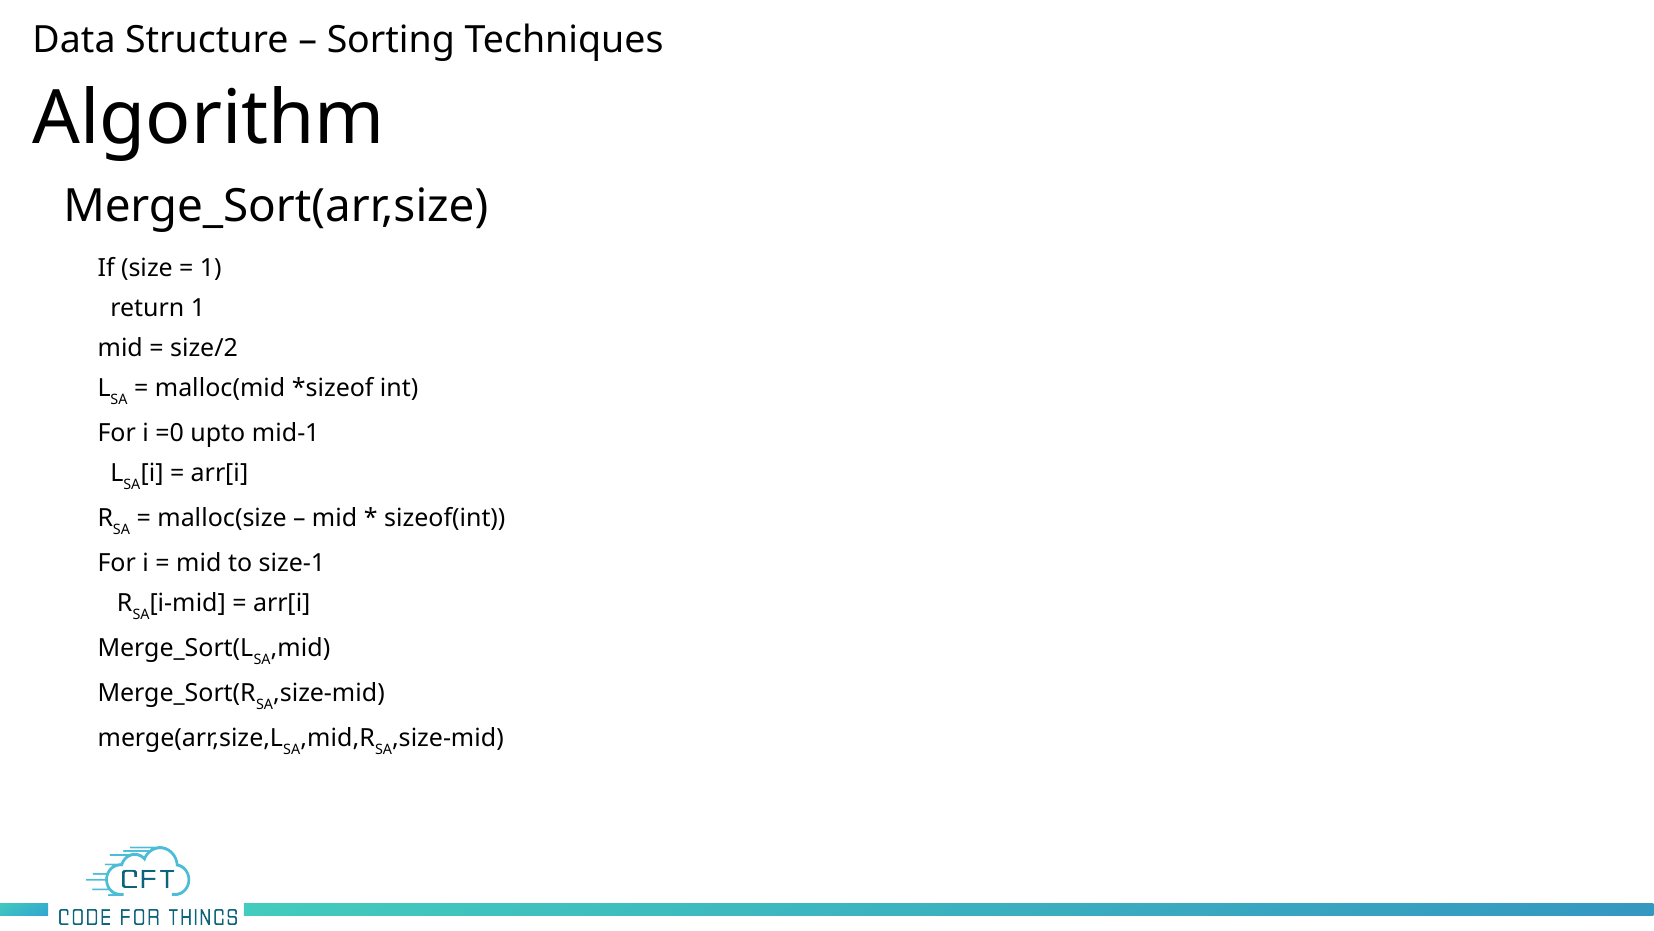

# Data Structure – Sorting Techniques Algorithm
Merge_Sort(arr,size)
If (size = 1)
 return 1
mid = size/2
LSA = malloc(mid *sizeof int)
For i =0 upto mid-1
 LSA[i] = arr[i]
RSA = malloc(size – mid * sizeof(int))
For i = mid to size-1
 RSA[i-mid] = arr[i]
Merge_Sort(LSA,mid)
Merge_Sort(RSA,size-mid)
merge(arr,size,LSA,mid,RSA,size-mid)